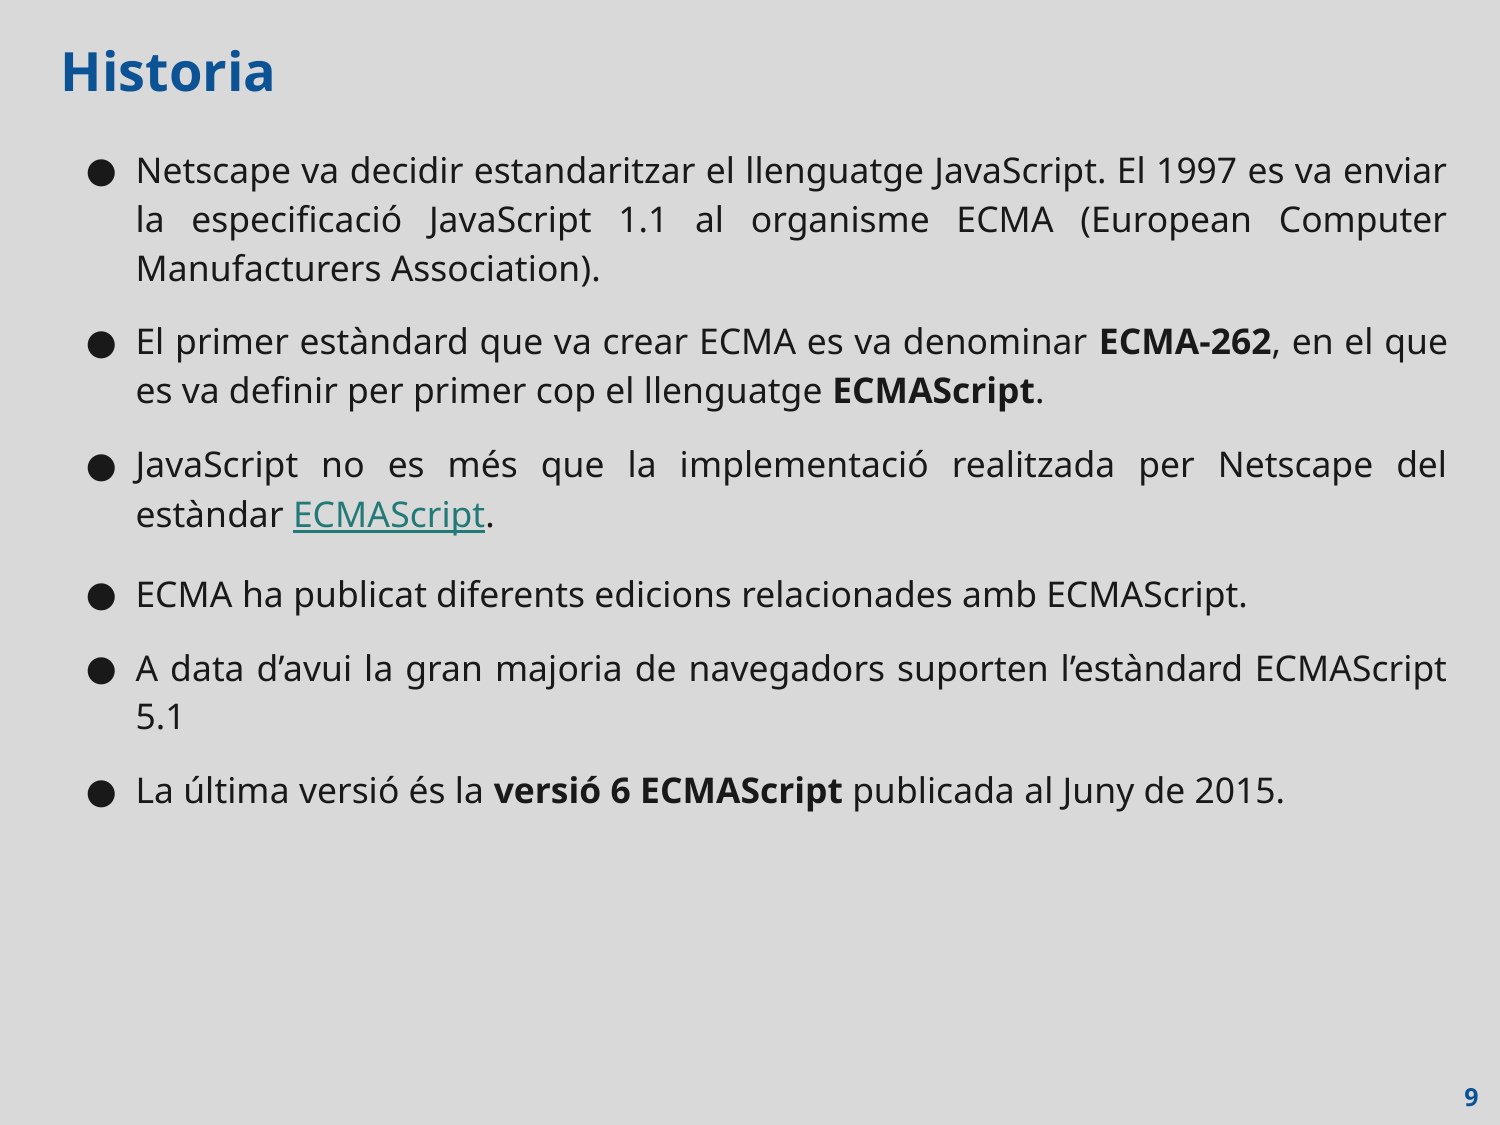

# Historia
Netscape va decidir estandaritzar el llenguatge JavaScript. El 1997 es va enviar la especificació JavaScript 1.1 al organisme ECMA (European Computer Manufacturers Association).
El primer estàndard que va crear ECMA es va denominar ECMA-262, en el que es va definir per primer cop el llenguatge ECMAScript.
JavaScript no es més que la implementació realitzada per Netscape del estàndar ECMAScript.
ECMA ha publicat diferents edicions relacionades amb ECMAScript.
A data d’avui la gran majoria de navegadors suporten l’estàndard ECMAScript 5.1
La última versió és la versió 6 ECMAScript publicada al Juny de 2015.